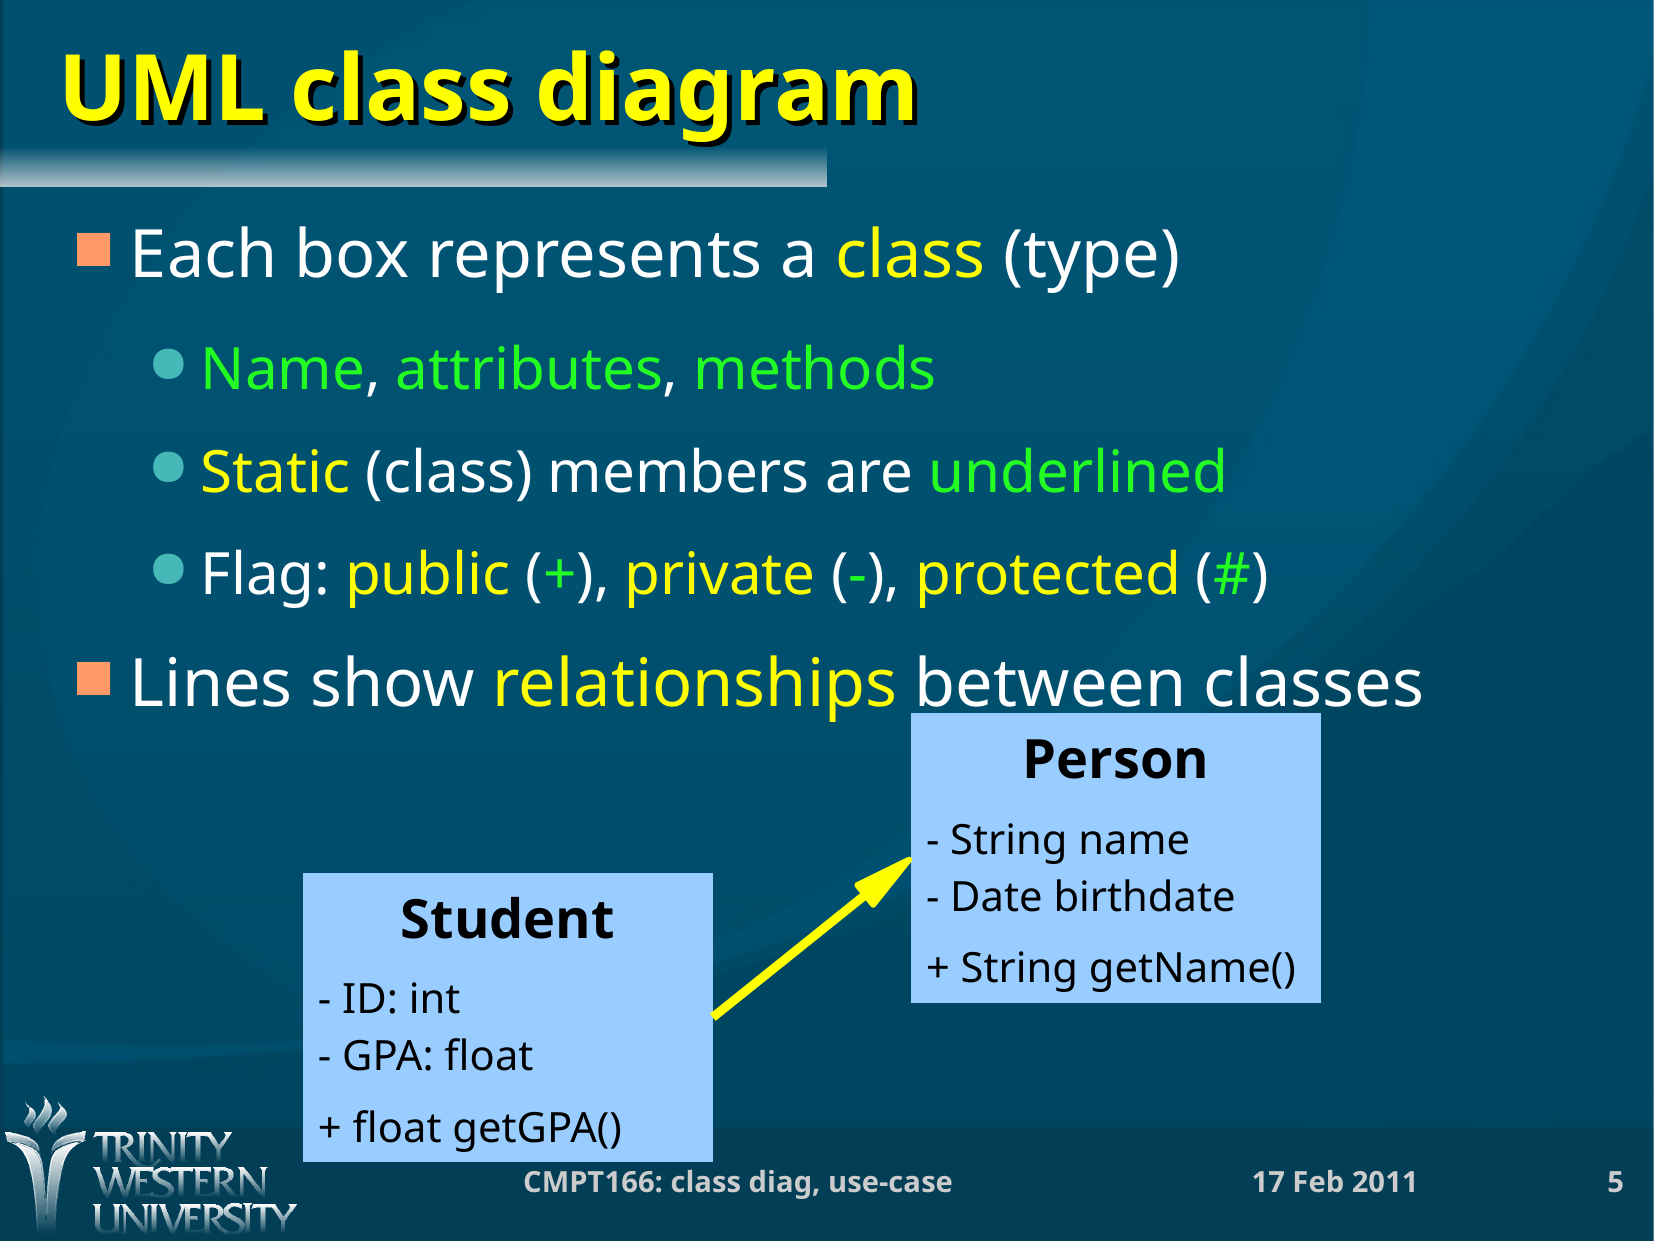

# UML class diagram
Each box represents a class (type)
Name, attributes, methods
Static (class) members are underlined
Flag: public (+), private (-), protected (#)
Lines show relationships between classes
| Person |
| --- |
| - String name - Date birthdate |
| + String getName() |
| Student |
| --- |
| - ID: int - GPA: float |
| + float getGPA() |
CMPT166: class diag, use-case
17 Feb 2011
5